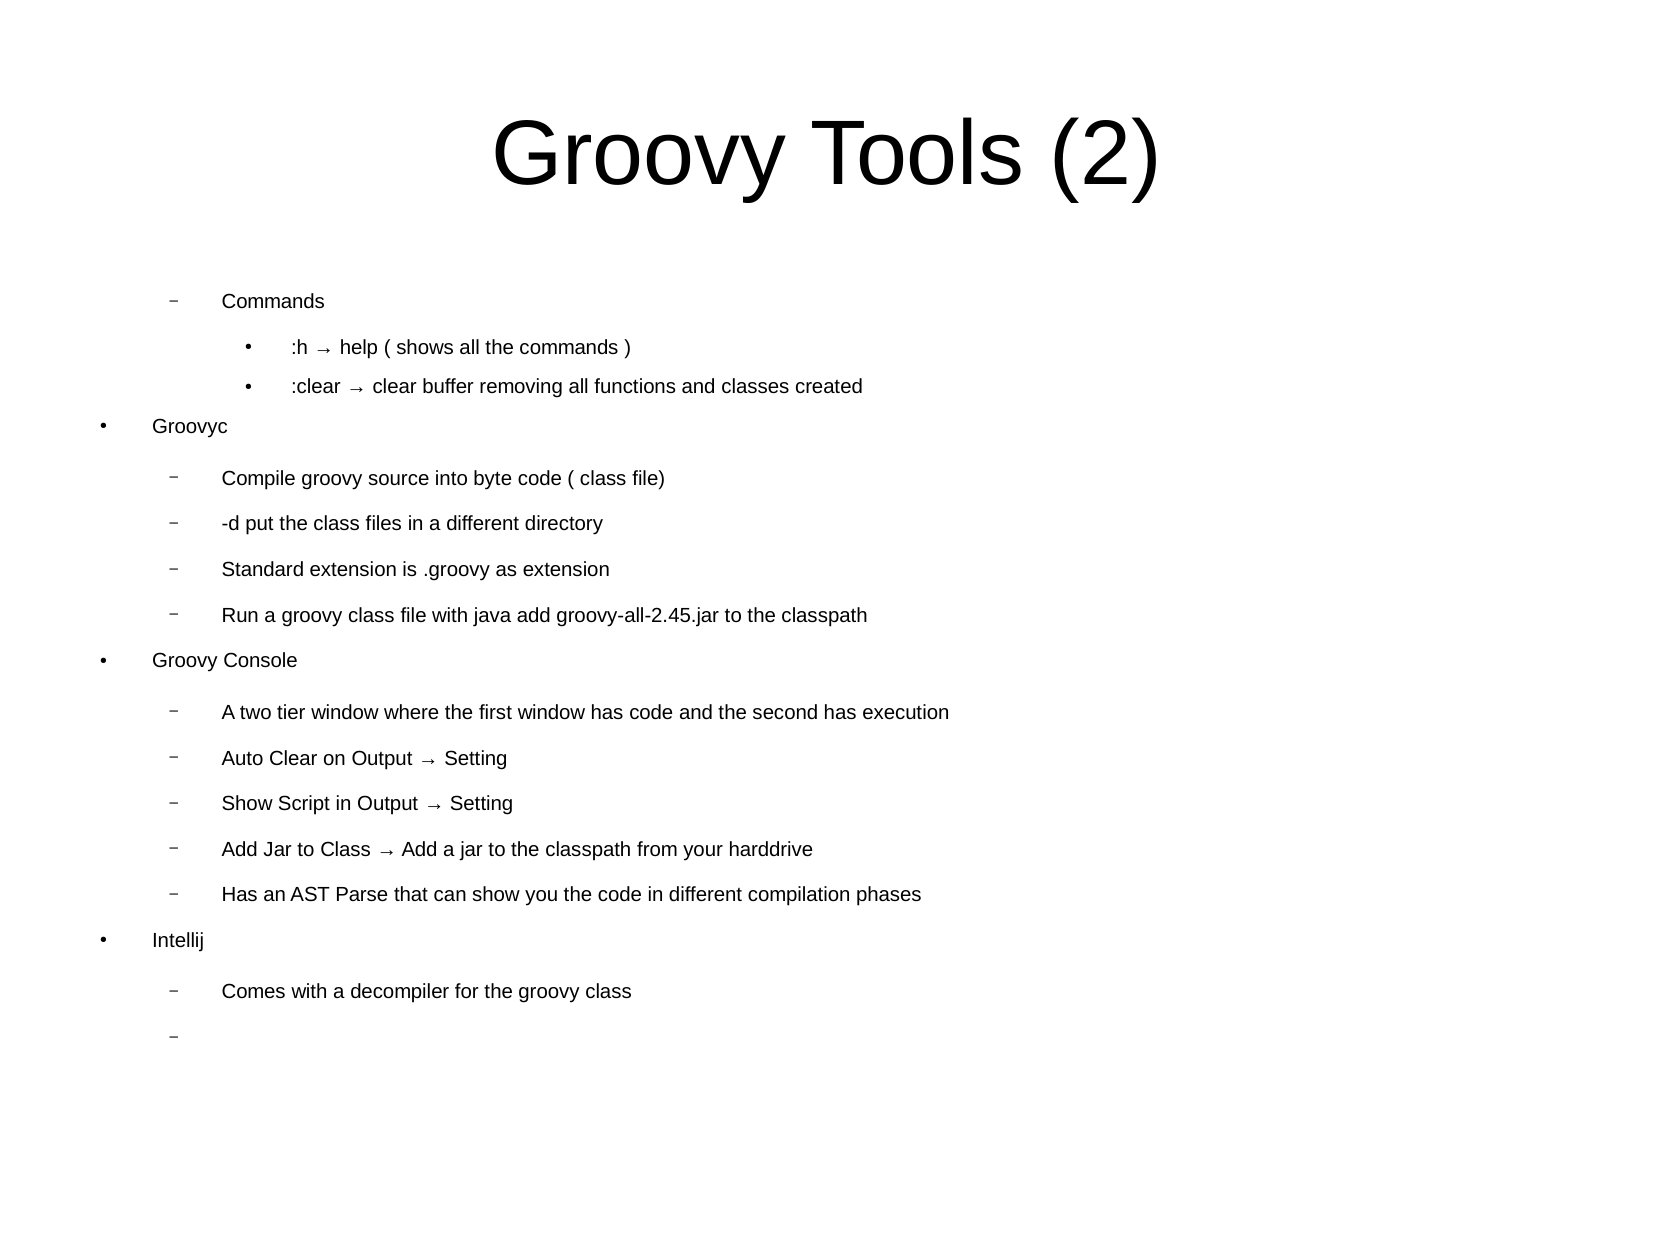

# Groovy Tools (2)
Commands
:h → help ( shows all the commands )
:clear → clear buffer removing all functions and classes created
Groovyc
Compile groovy source into byte code ( class file)
-d put the class files in a different directory
Standard extension is .groovy as extension
Run a groovy class file with java add groovy-all-2.45.jar to the classpath
Groovy Console
A two tier window where the first window has code and the second has execution
Auto Clear on Output → Setting
Show Script in Output → Setting
Add Jar to Class → Add a jar to the classpath from your harddrive
Has an AST Parse that can show you the code in different compilation phases
Intellij
Comes with a decompiler for the groovy class